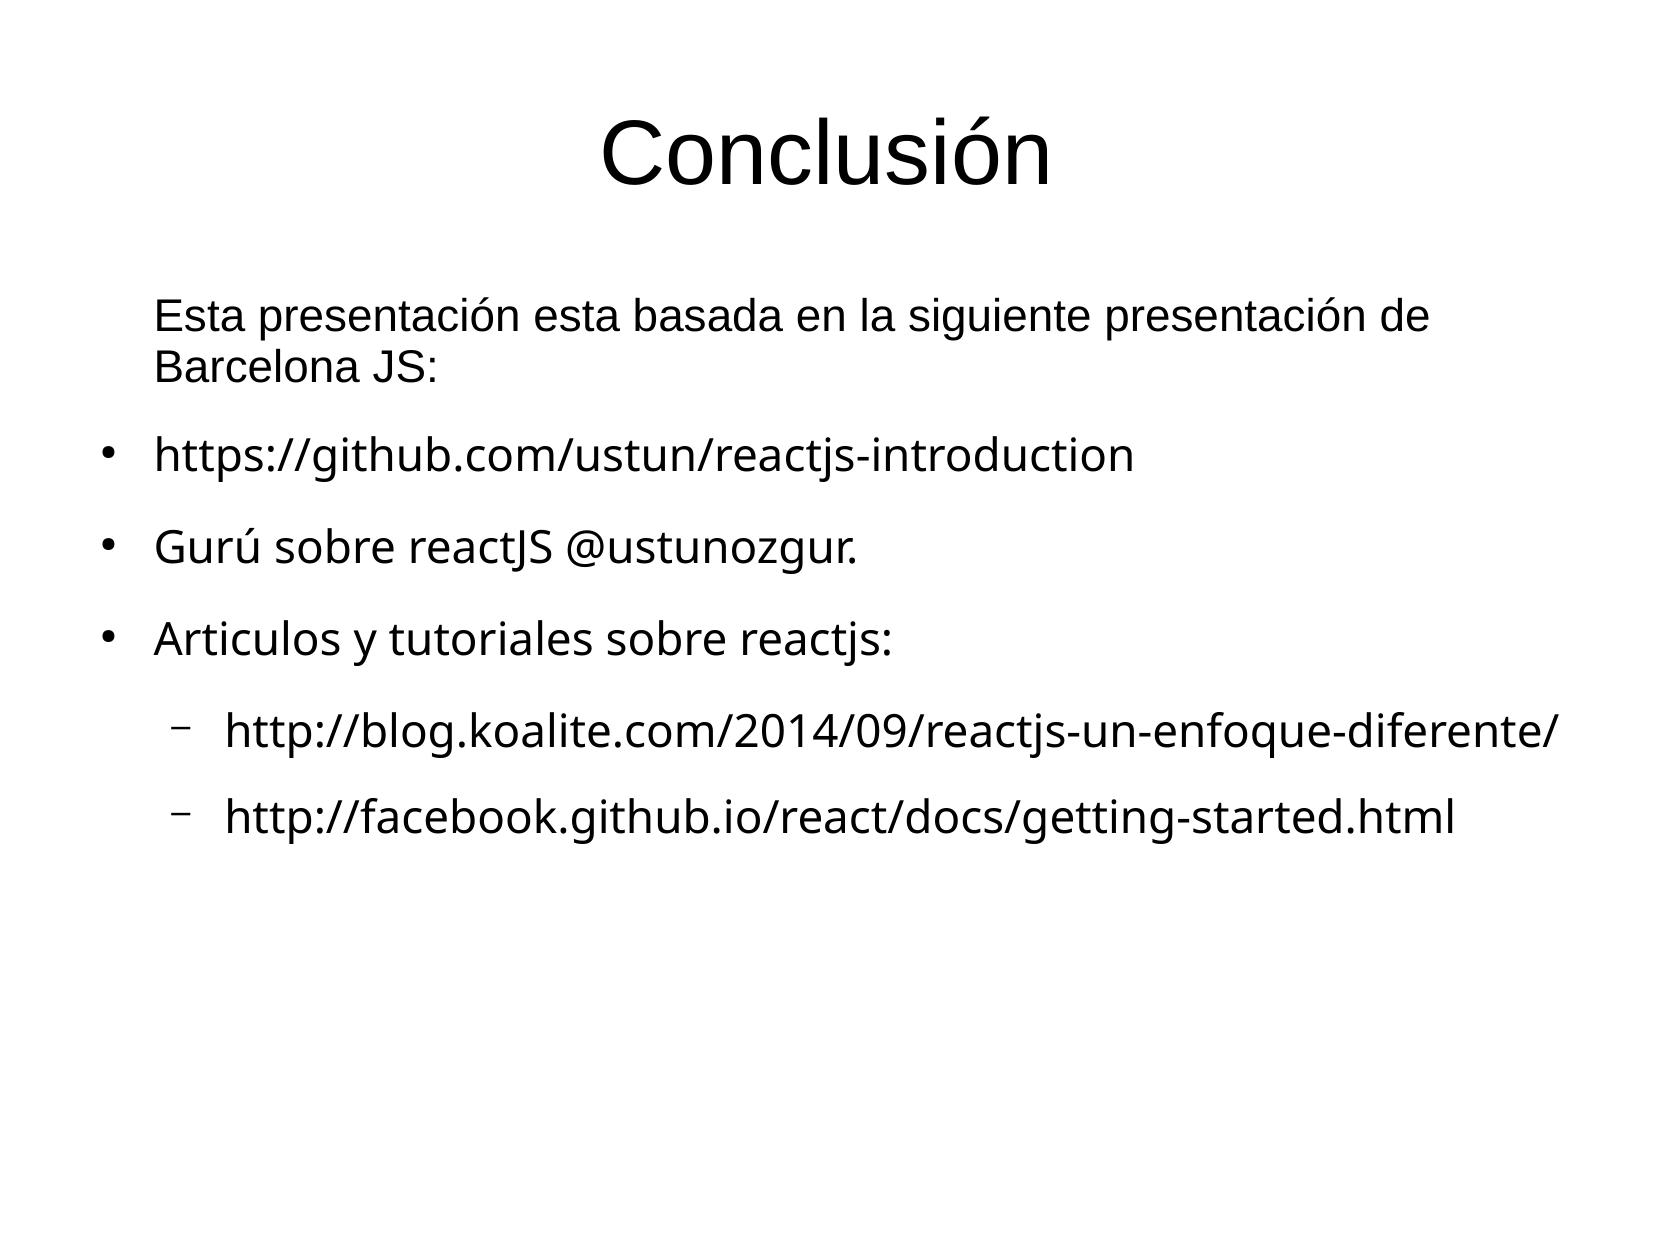

# Conclusión
Esta presentación esta basada en la siguiente presentación de Barcelona JS:
https://github.com/ustun/reactjs-introduction
Gurú sobre reactJS @ustunozgur.
Articulos y tutoriales sobre reactjs:
http://blog.koalite.com/2014/09/reactjs-un-enfoque-diferente/
http://facebook.github.io/react/docs/getting-started.html